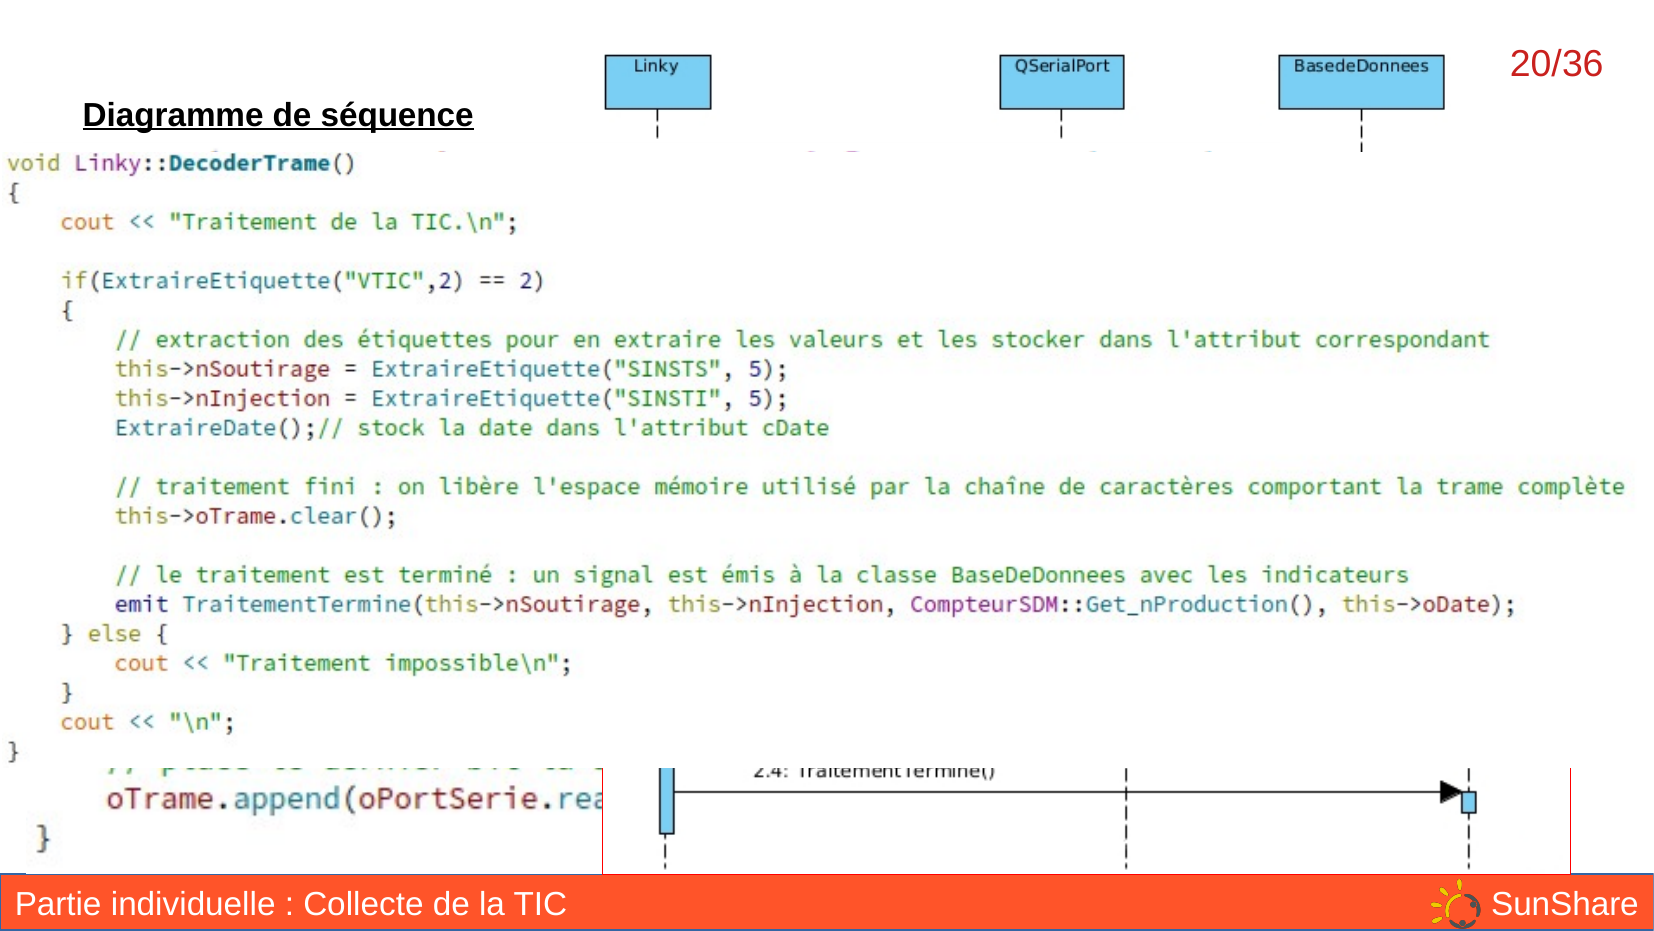

# Diagramme de séquence
Partie individuelle : Collecte de la TIC